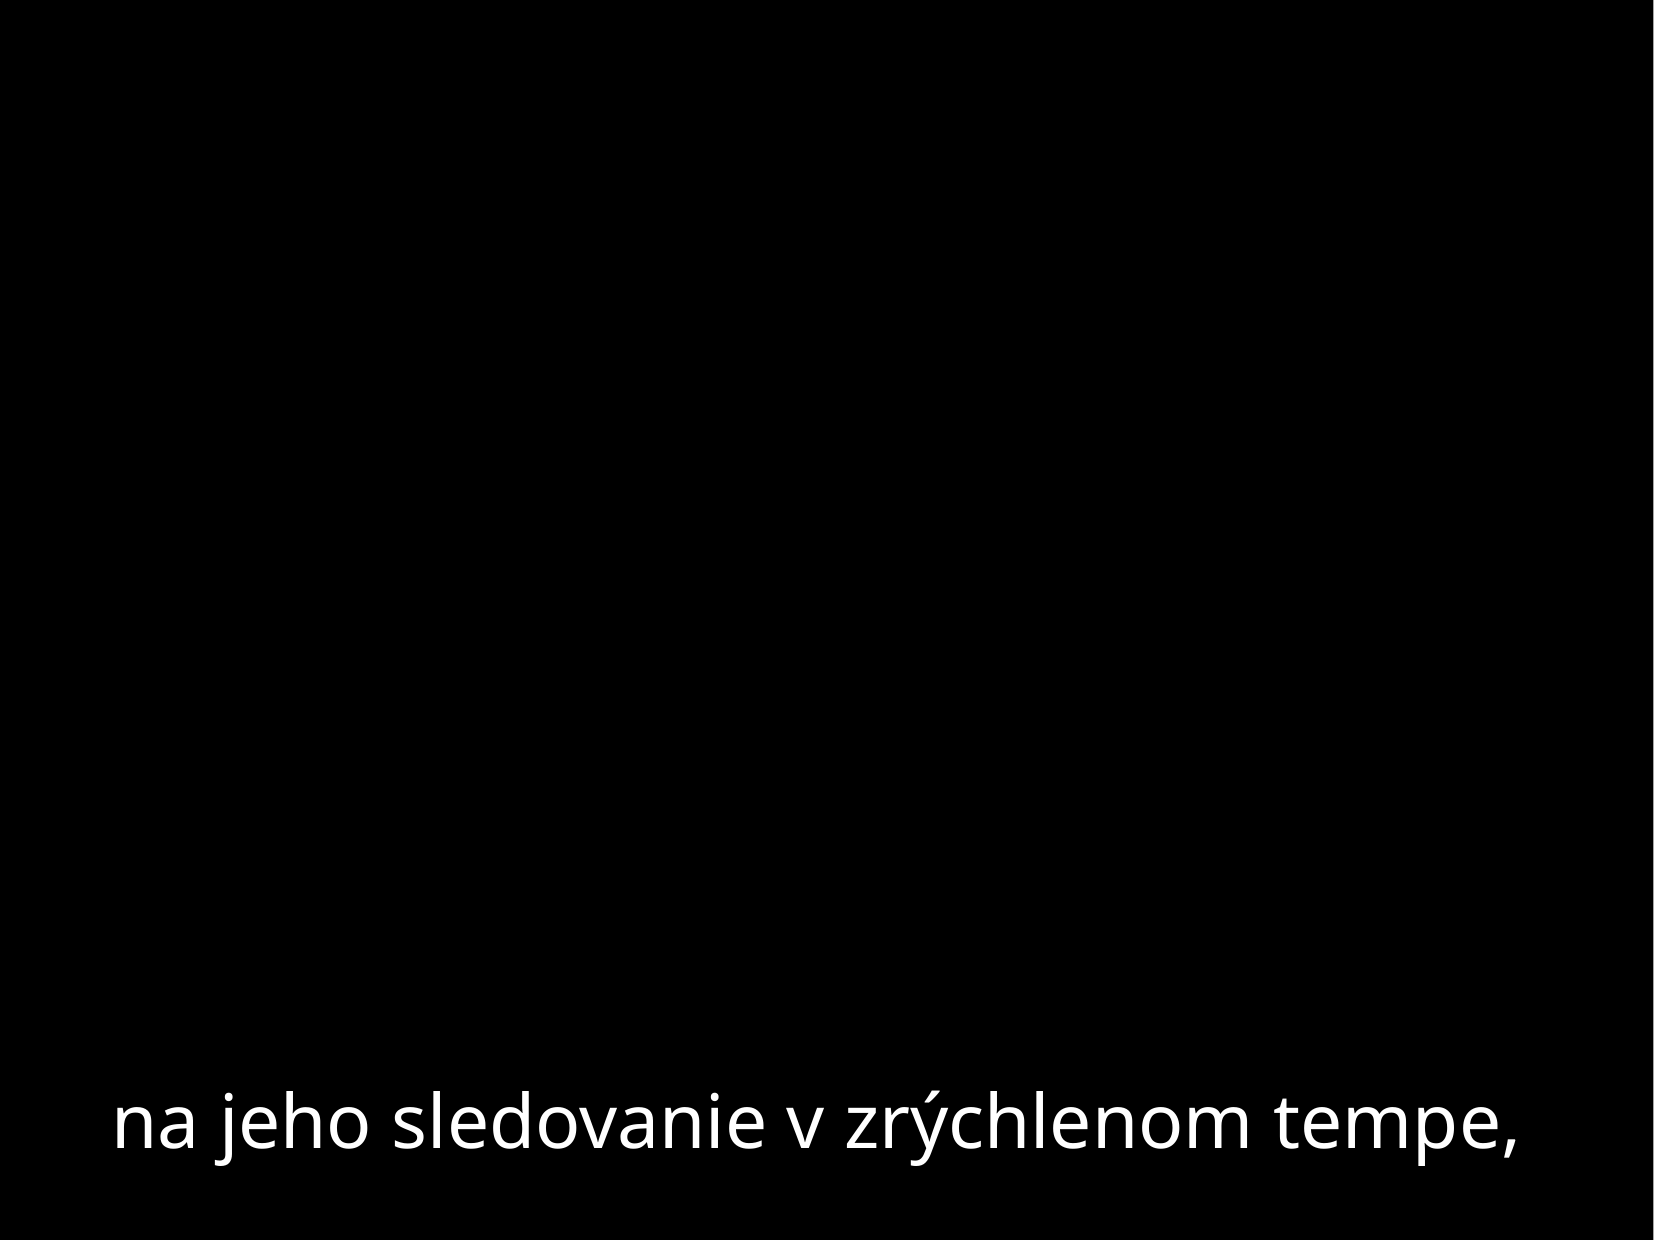

# na jeho sledovanie v zrýchlenom tempe,